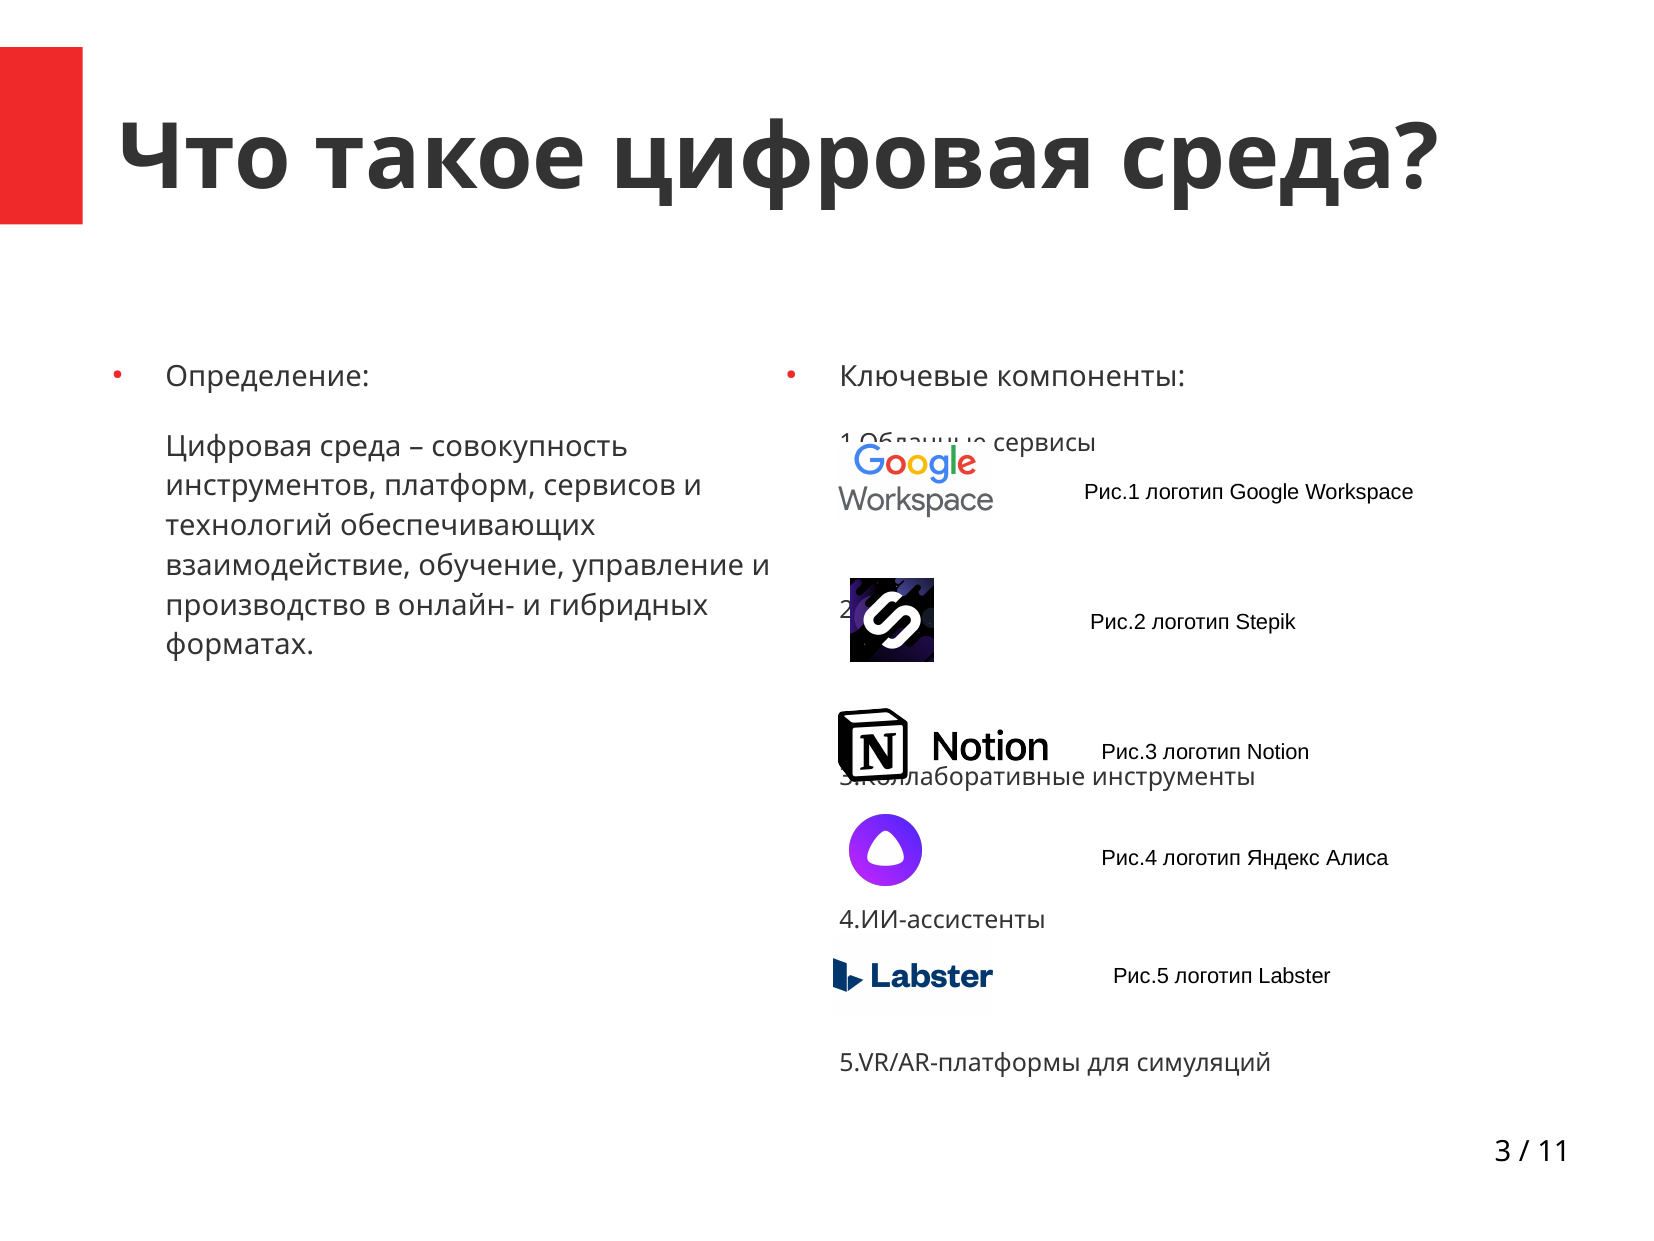

# Что такое цифровая среда?
Определение:
Цифровая среда – совокупность инструментов, платформ, сервисов и технологий обеспечивающих взаимодействие, обучение, управление и производство в онлайн- и гибридных форматах.
Ключевые компоненты:
1.Облачные сервисы
2. LMS
3.Коллаборативные инструменты
4.ИИ-ассистенты
5.VR/AR-платформы для симуляций
Рис.1 логотип Google Workspace
Рис.2 логотип Stepik
Рис.3 логотип Notion
Рис.4 логотип Яндекс Алиса
Рис.5 логотип Labster
3